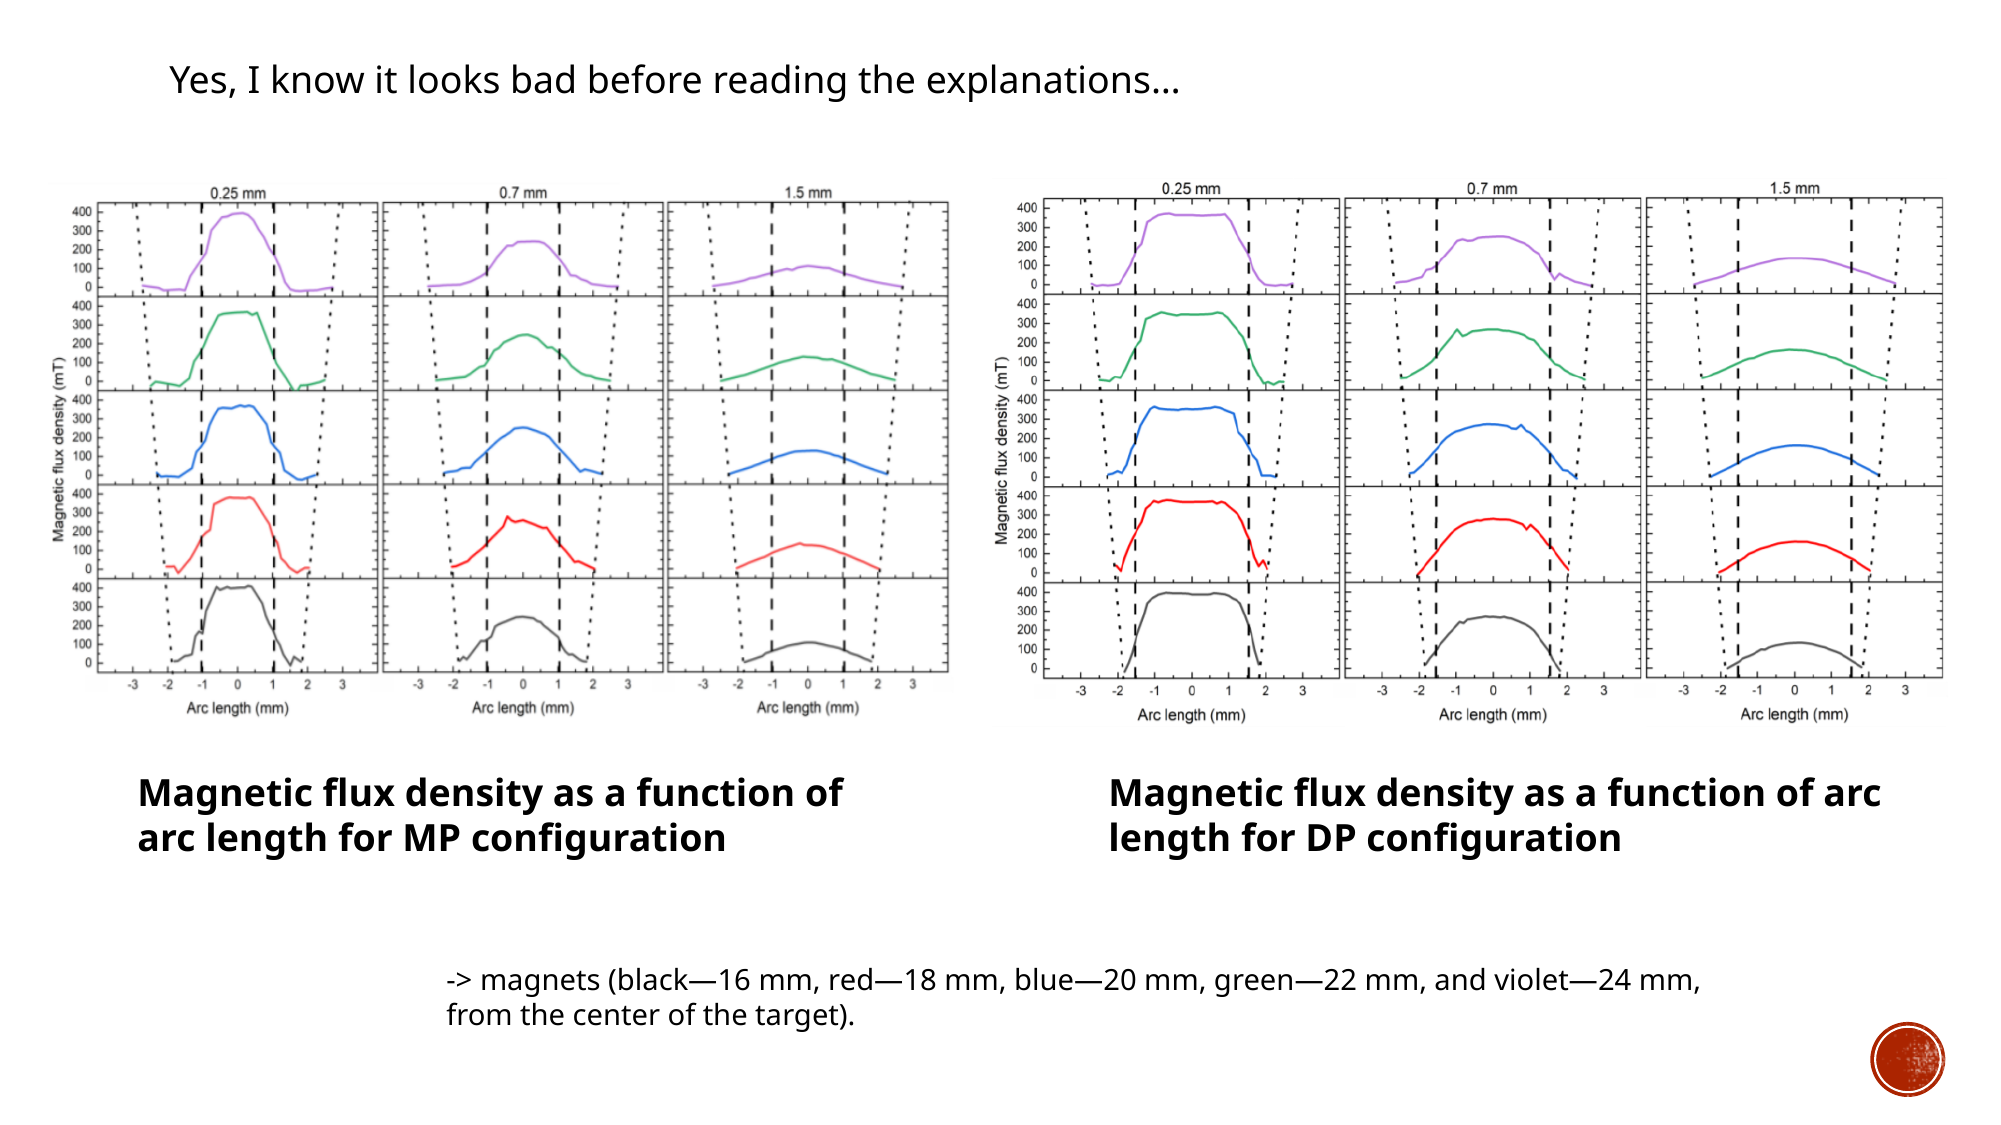

Yes, I know it looks bad before reading the explanations…
Magnetic flux density as a function of arc length for MP configuration
Magnetic flux density as a function of arc length for DP configuration
-> magnets (black—16 mm, red—18 mm, blue—20 mm, green—22 mm, and violet—24 mm, from the center of the target).